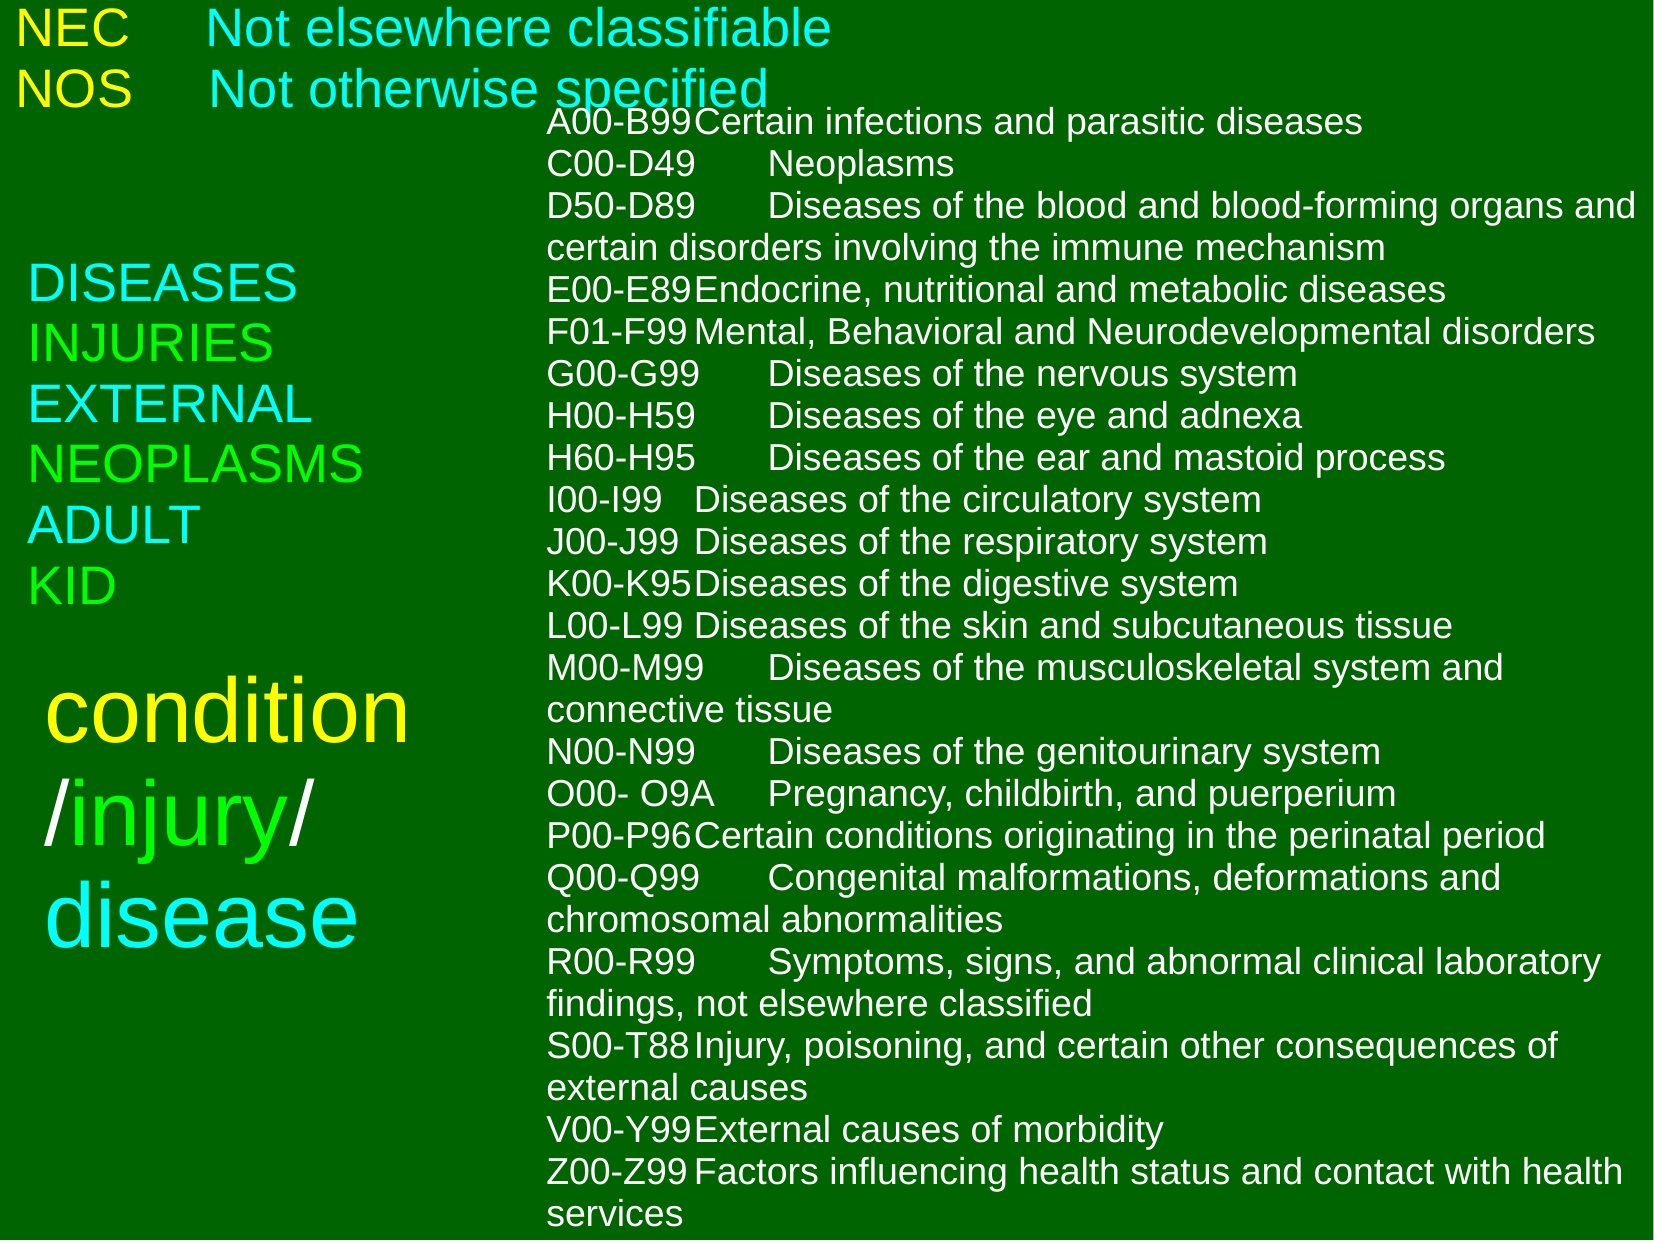

NEC Not elsewhere classifiable
NOS Not otherwise specified
A00-B99	Certain infections and parasitic diseases
C00-D49	Neoplasms
D50-D89	Diseases of the blood and blood-forming organs and certain disorders involving the immune mechanism
E00-E89	Endocrine, nutritional and metabolic diseases
F01-F99	Mental, Behavioral and Neurodevelopmental disorders
G00-G99	Diseases of the nervous system
H00-H59	Diseases of the eye and adnexa
H60-H95	Diseases of the ear and mastoid process
I00-I99	Diseases of the circulatory system
J00-J99	Diseases of the respiratory system
K00-K95	Diseases of the digestive system
L00-L99	Diseases of the skin and subcutaneous tissue
M00-M99	Diseases of the musculoskeletal system and connective tissue
N00-N99	Diseases of the genitourinary system
O00- O9A	Pregnancy, childbirth, and puerperium
P00-P96	Certain conditions originating in the perinatal period
Q00-Q99	Congenital malformations, deformations and chromosomal abnormalities
R00-R99	Symptoms, signs, and abnormal clinical laboratory findings, not elsewhere classified
S00-T88	Injury, poisoning, and certain other consequences of external causes
V00-Y99	External causes of morbidity
Z00-Z99	Factors influencing health status and contact with health services
DISEASES
INJURIES
EXTERNAL
NEOPLASMS
ADULT
KID
condition/injury/disease